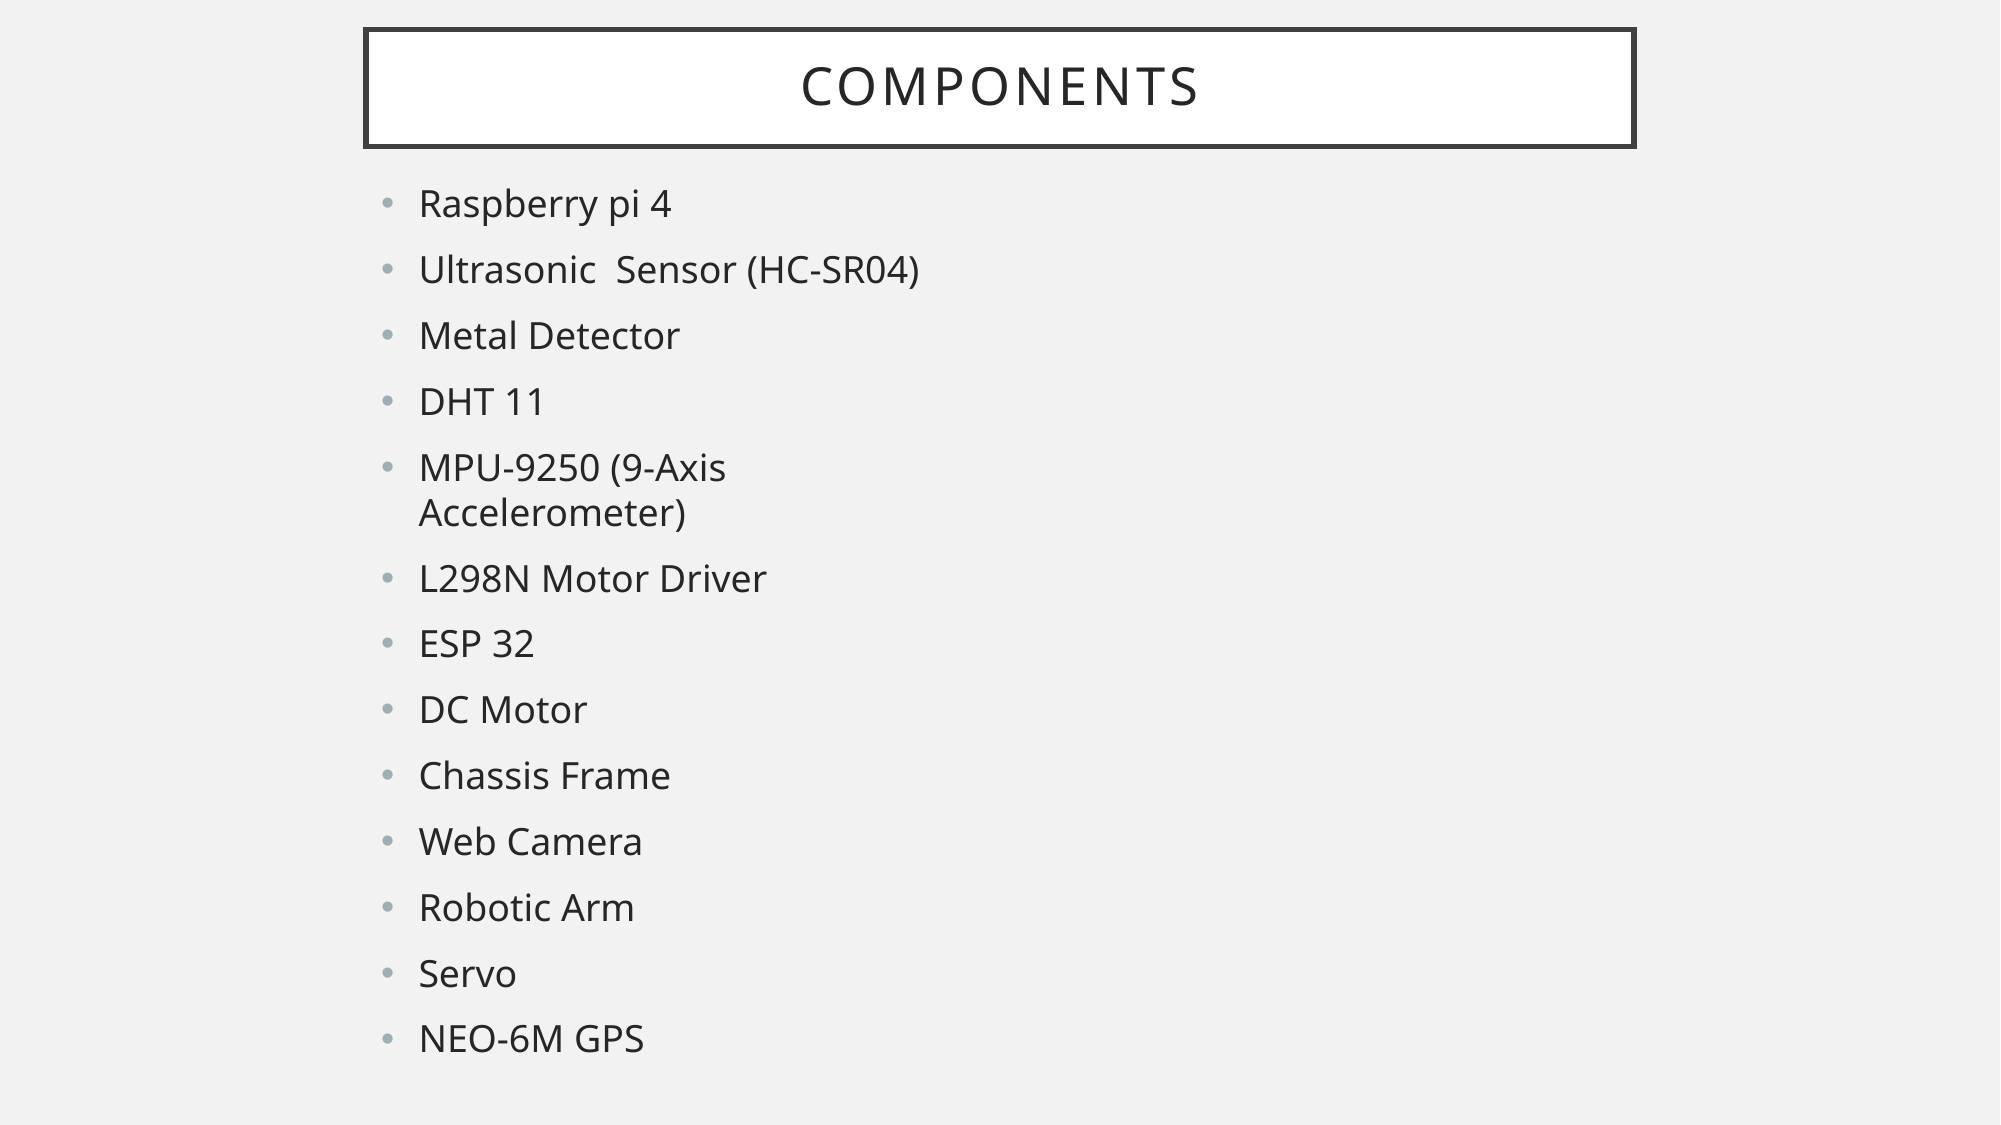

# COMPONENTS
Raspberry pi 4
Ultrasonic Sensor (HC-SR04)
Metal Detector
DHT 11
MPU-9250 (9-Axis Accelerometer)
L298N Motor Driver
ESP 32
DC Motor
Chassis Frame
Web Camera
Robotic Arm
Servo
NEO-6M GPS